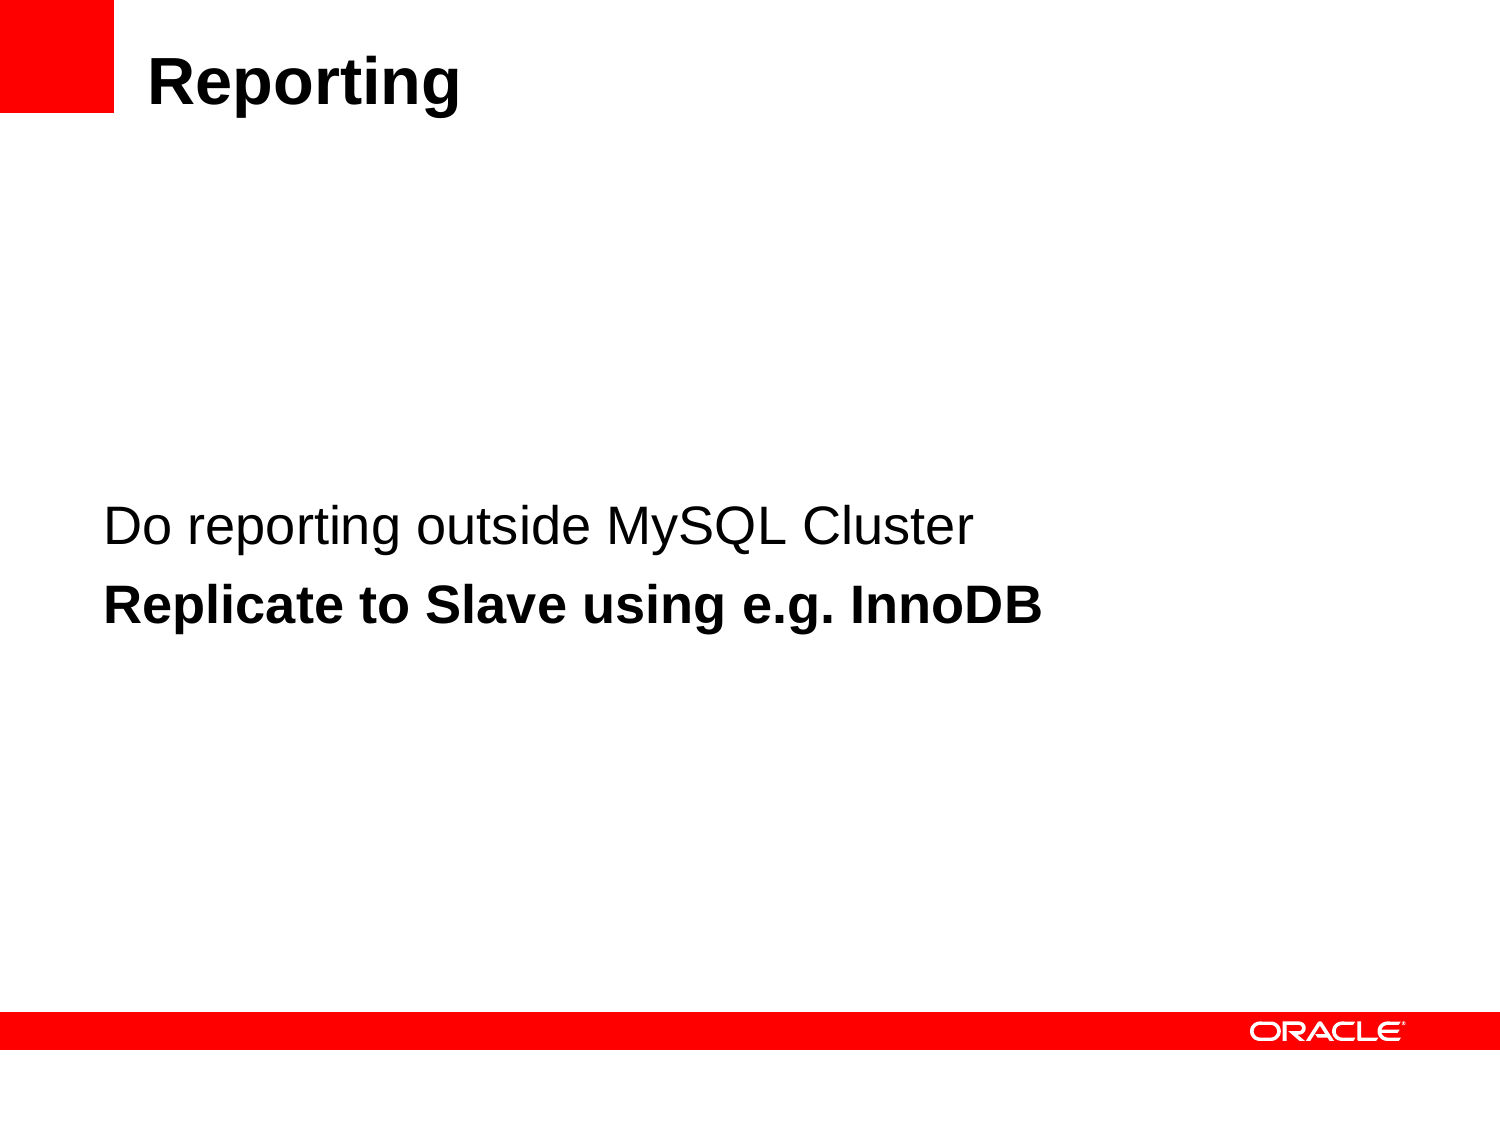

# Reporting
Do reporting outside MySQL Cluster
Replicate to Slave using e.g. InnoDB